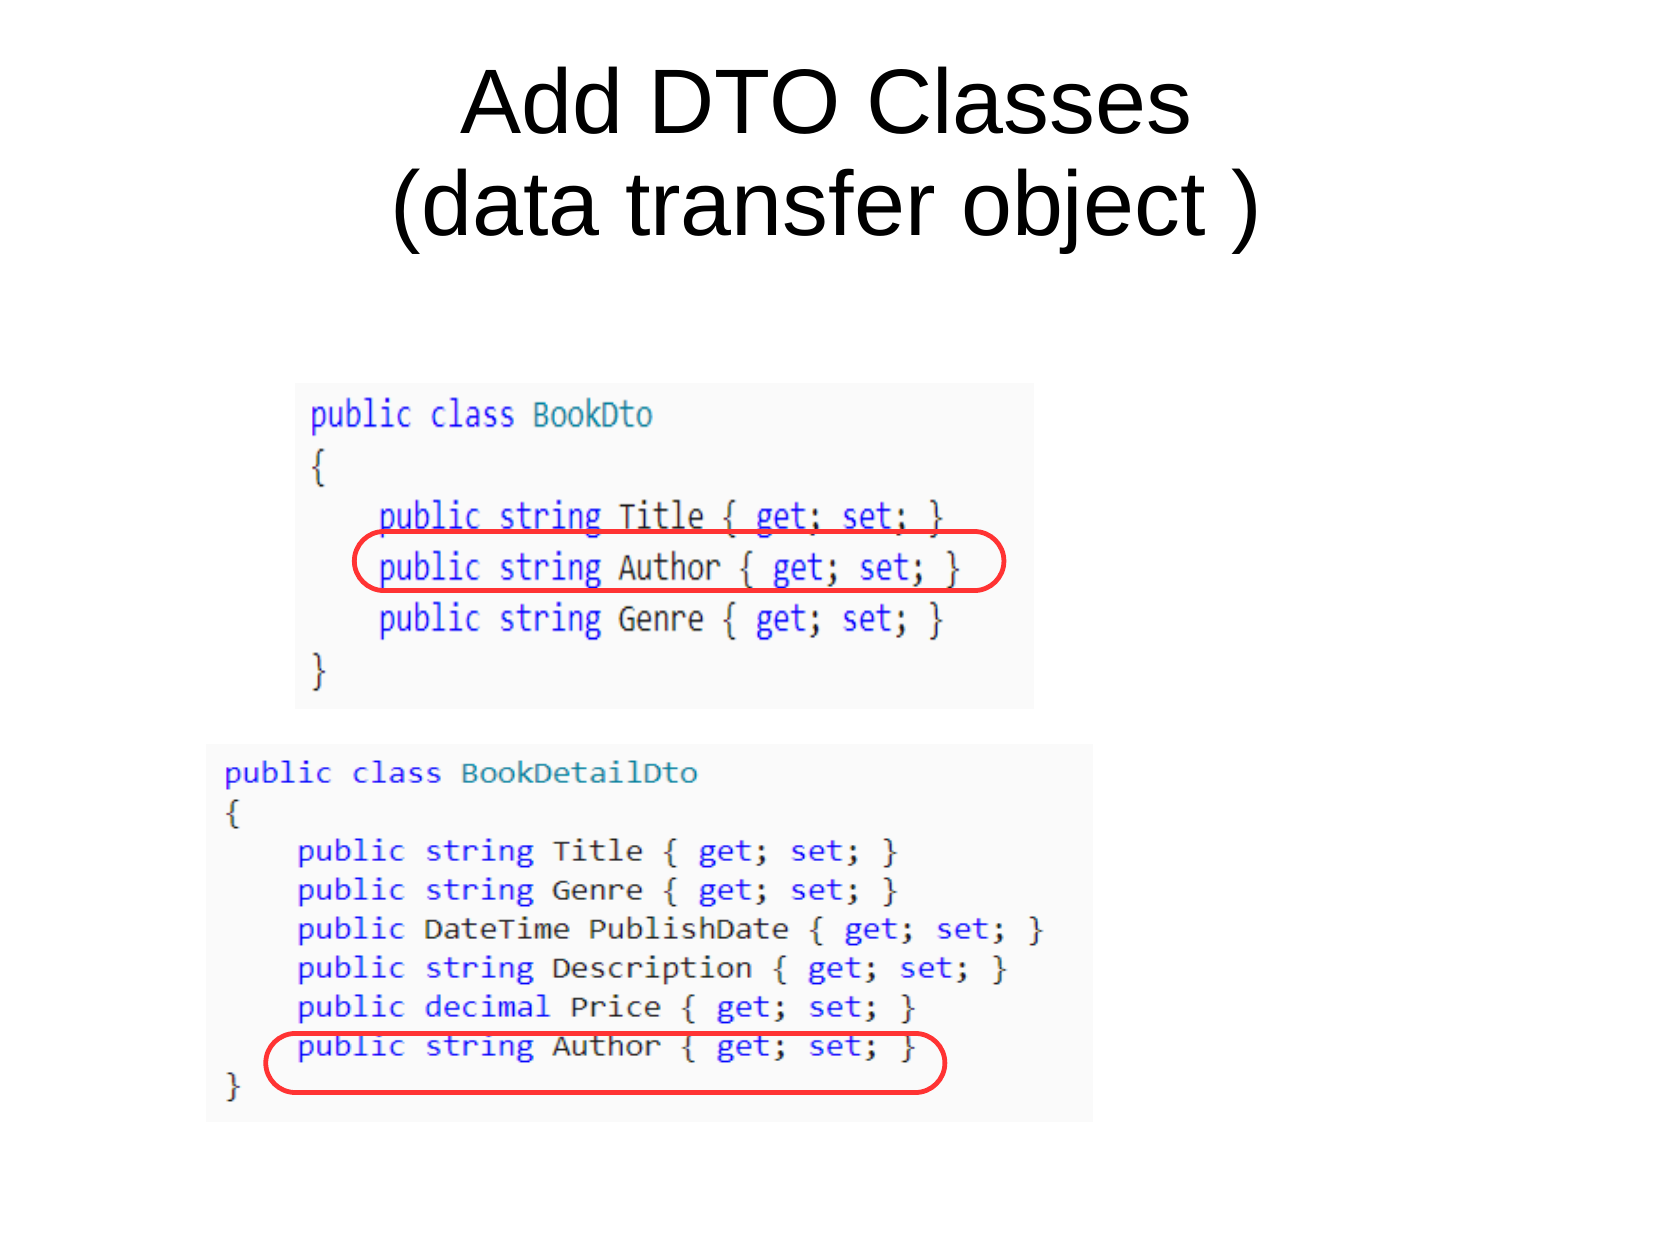

# Add DTO Classes (data transfer object )